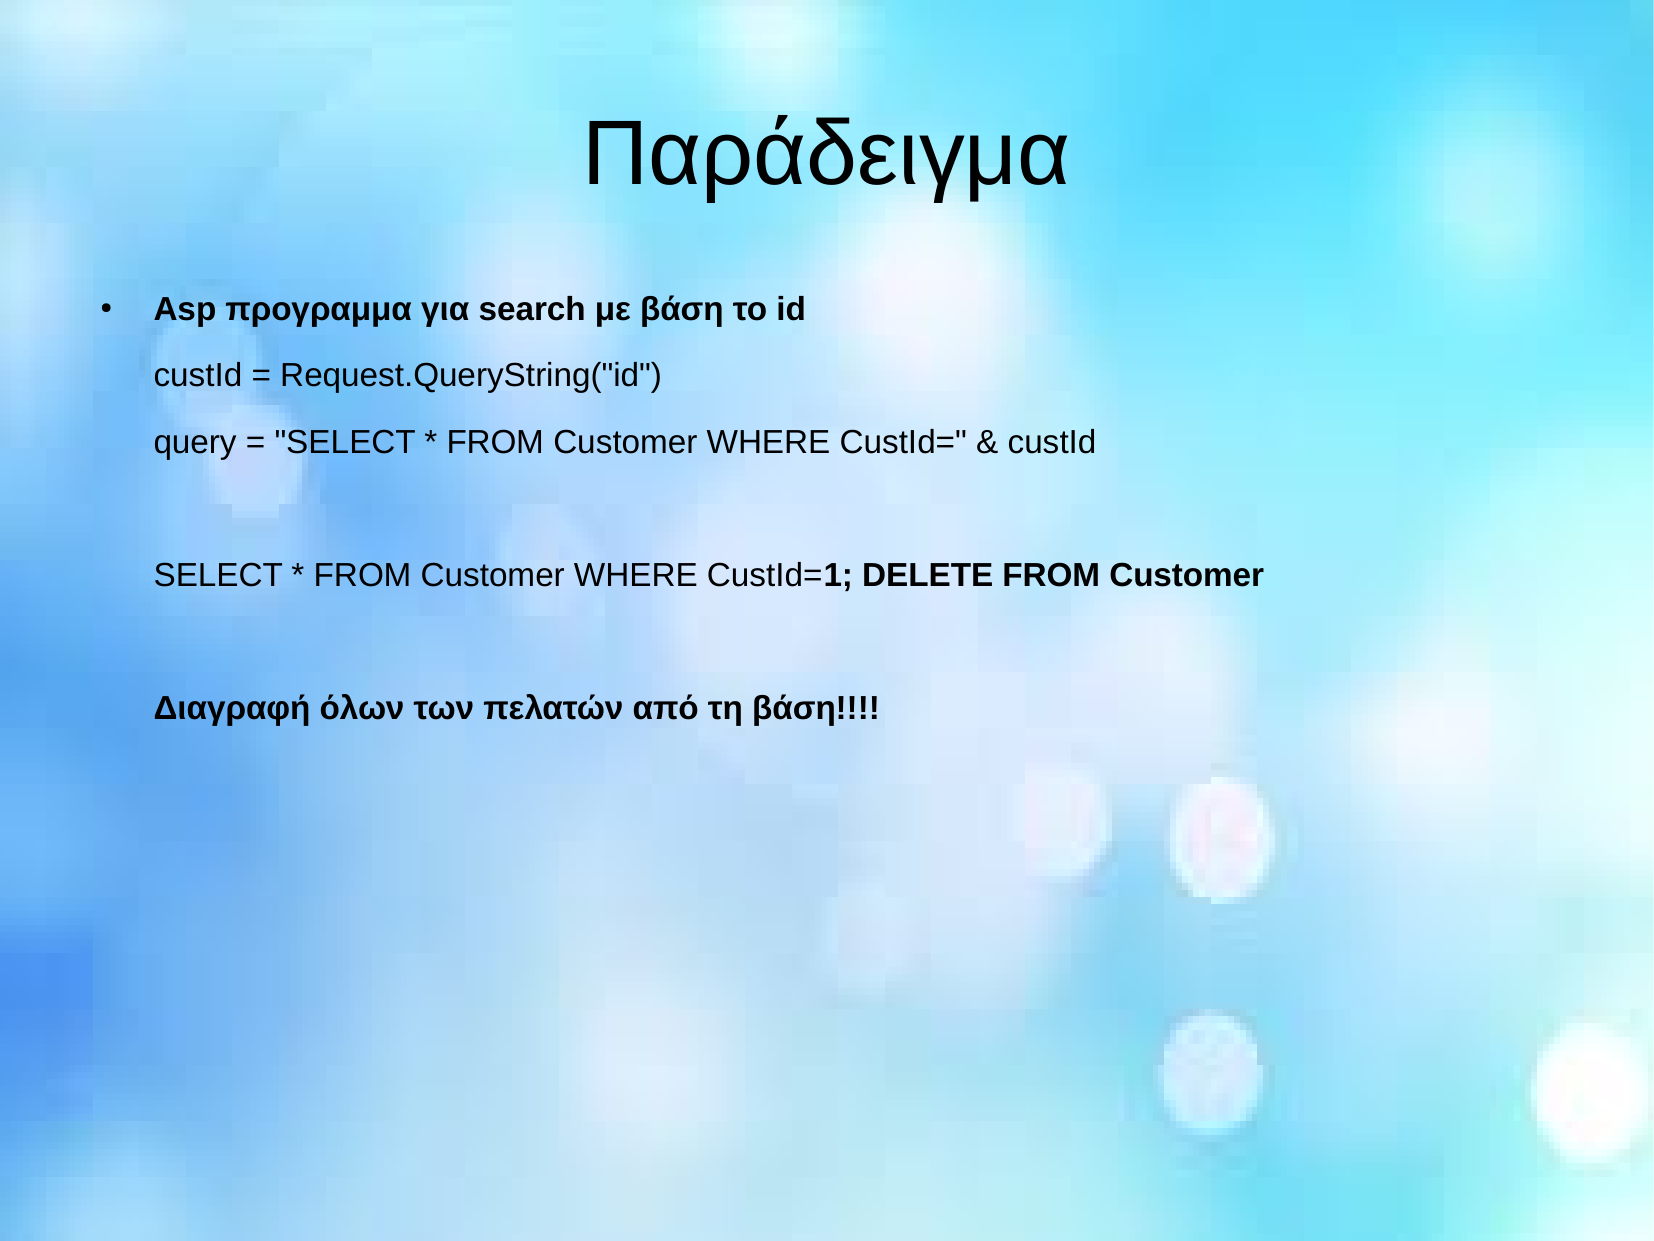

# Παράδειγμα
Asp προγραμμα για search με βάση το id
custId = Request.QueryString("id")
query = "SELECT * FROM Customer WHERE CustId=" & custId
SELECT * FROM Customer WHERE CustId=1; DELETE FROM Customer
Διαγραφή όλων των πελατών από τη βάση!!!!